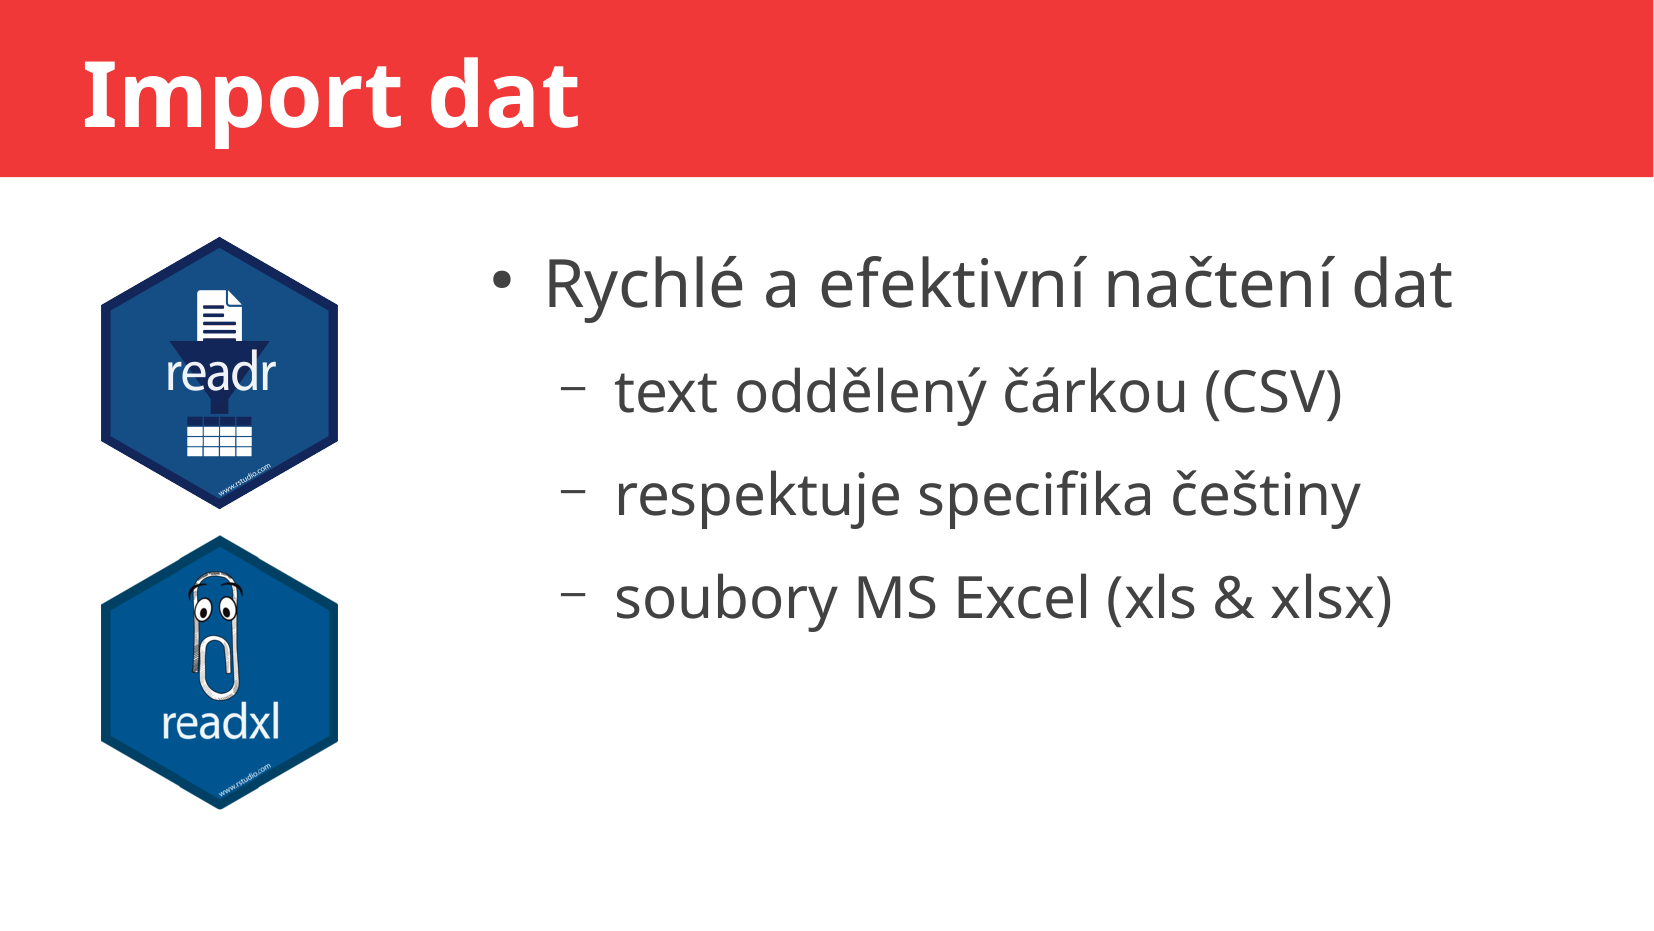

# Import dat
Rychlé a efektivní načtení dat
text oddělený čárkou (CSV)
respektuje specifika češtiny
soubory MS Excel (xls & xlsx)